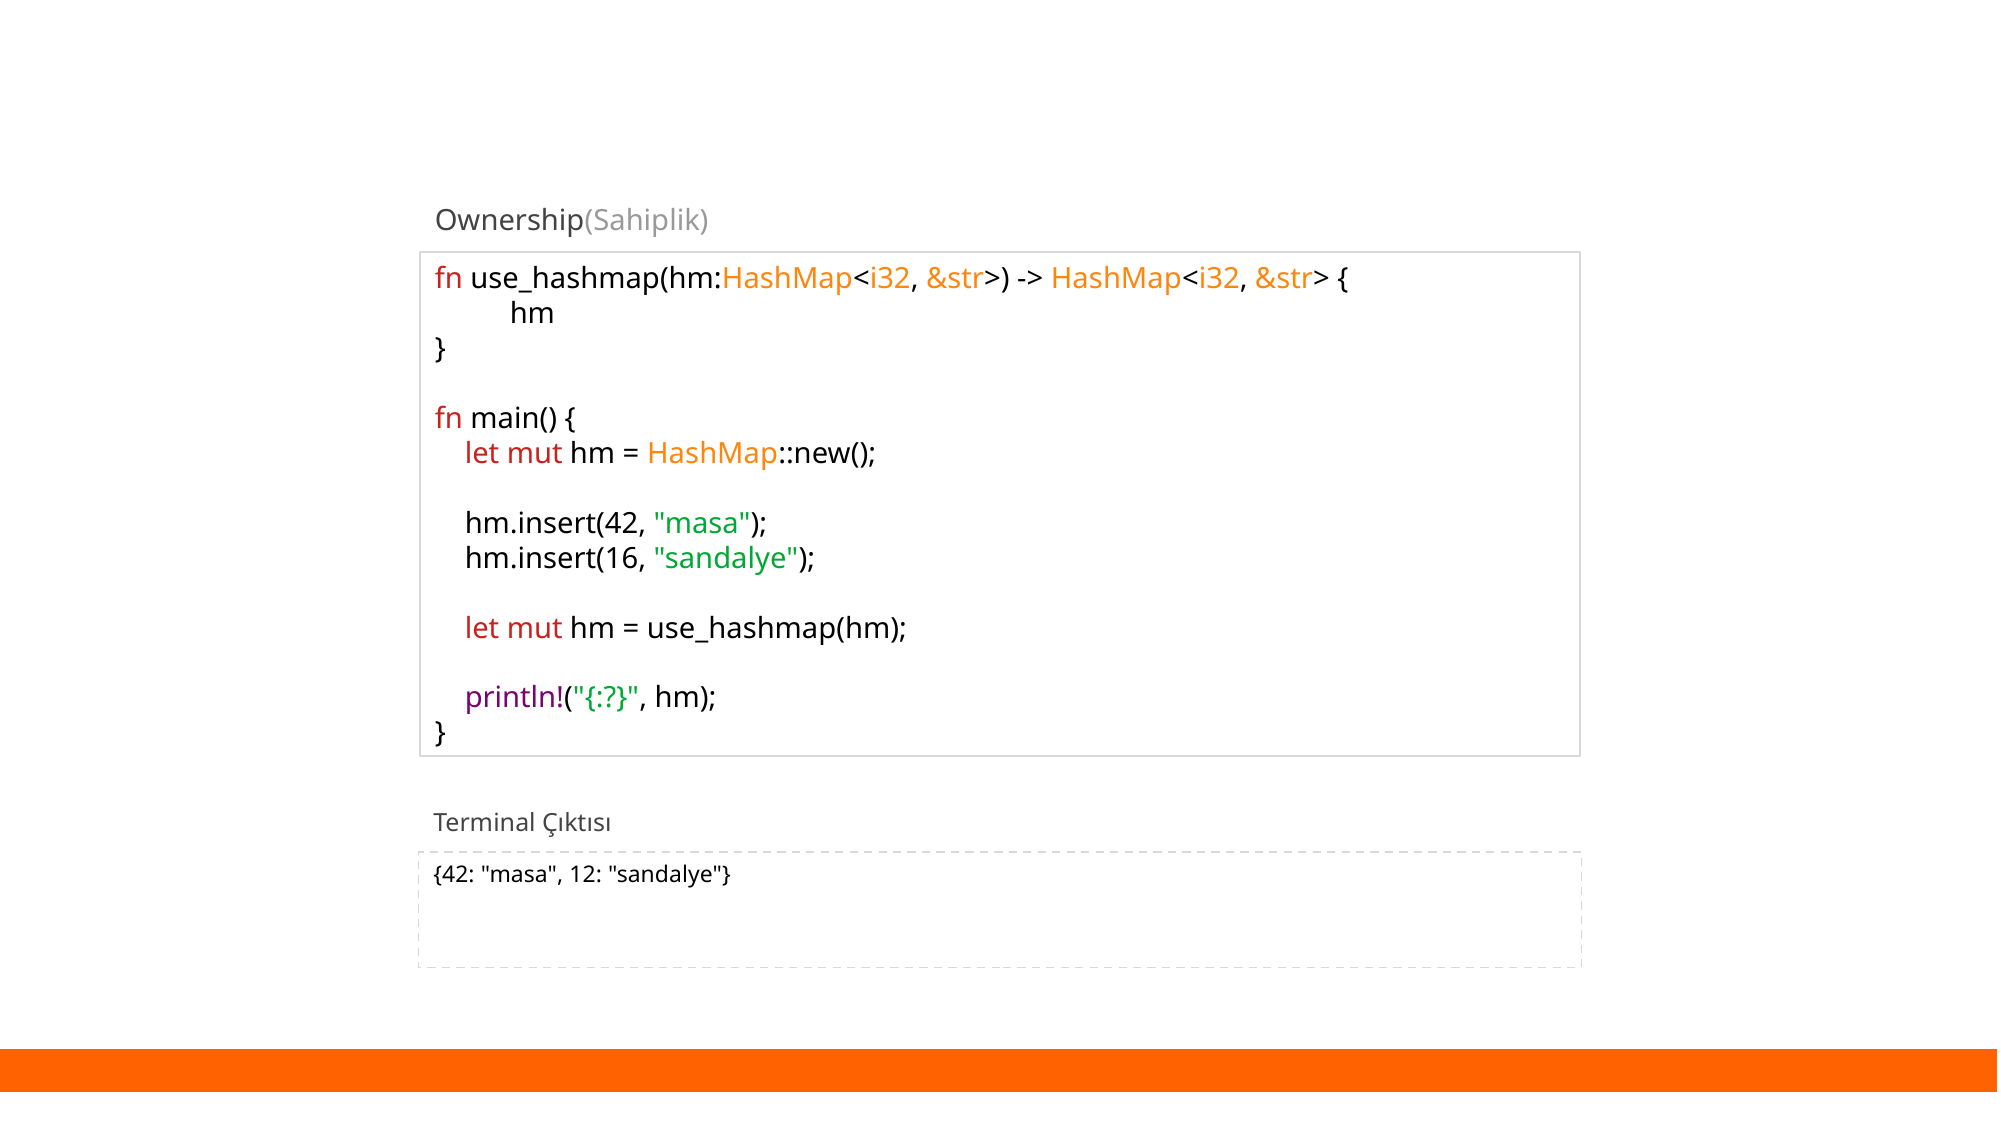

Ownership(Sahiplik)
fn use_hashmap(hm:HashMap<i32, &str>) -> HashMap<i32, &str> {
	hm
}
fn main() {
 let mut hm = HashMap::new();
 hm.insert(42, "masa");
 hm.insert(16, "sandalye");
 let mut hm = use_hashmap(hm);
 println!("{:?}", hm);
}
Terminal Çıktısı
{42: "masa", 12: "sandalye"}